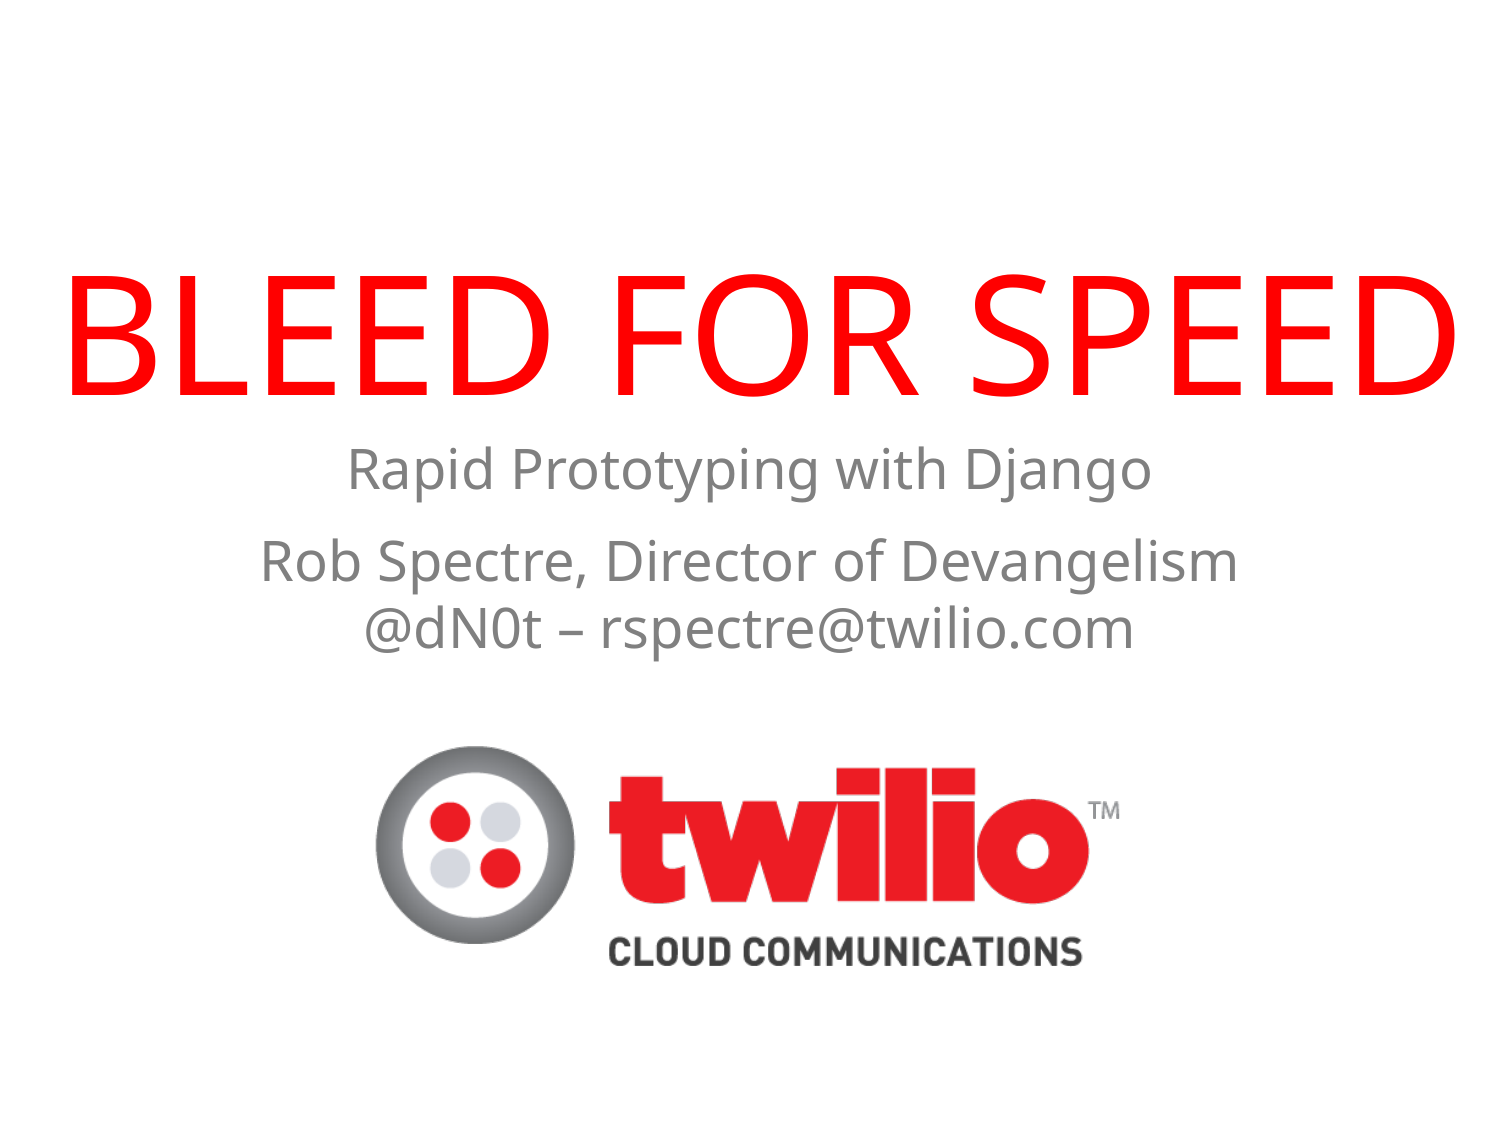

# BLEED FOR SPEED
Rapid Prototyping with Django
Rob Spectre, Director of Devangelism
@dN0t – rspectre@twilio.com